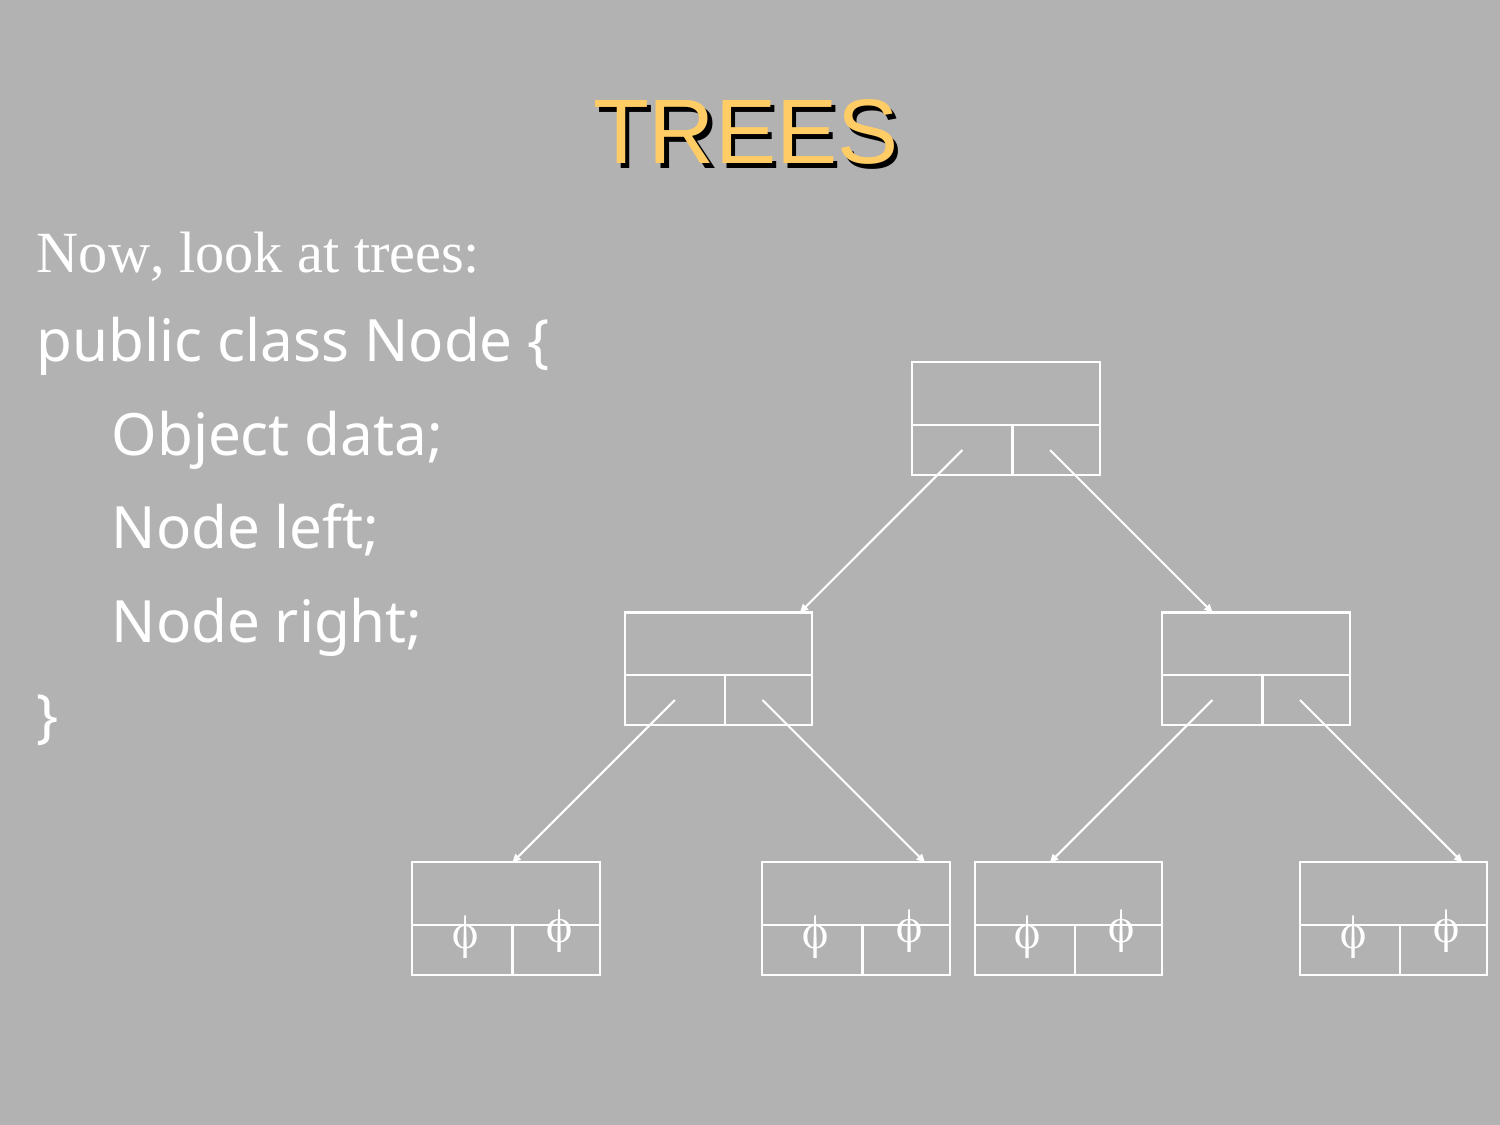

# TREES
Now, look at trees:
public class Node {
Object data;
Node left;
Node right;
}







